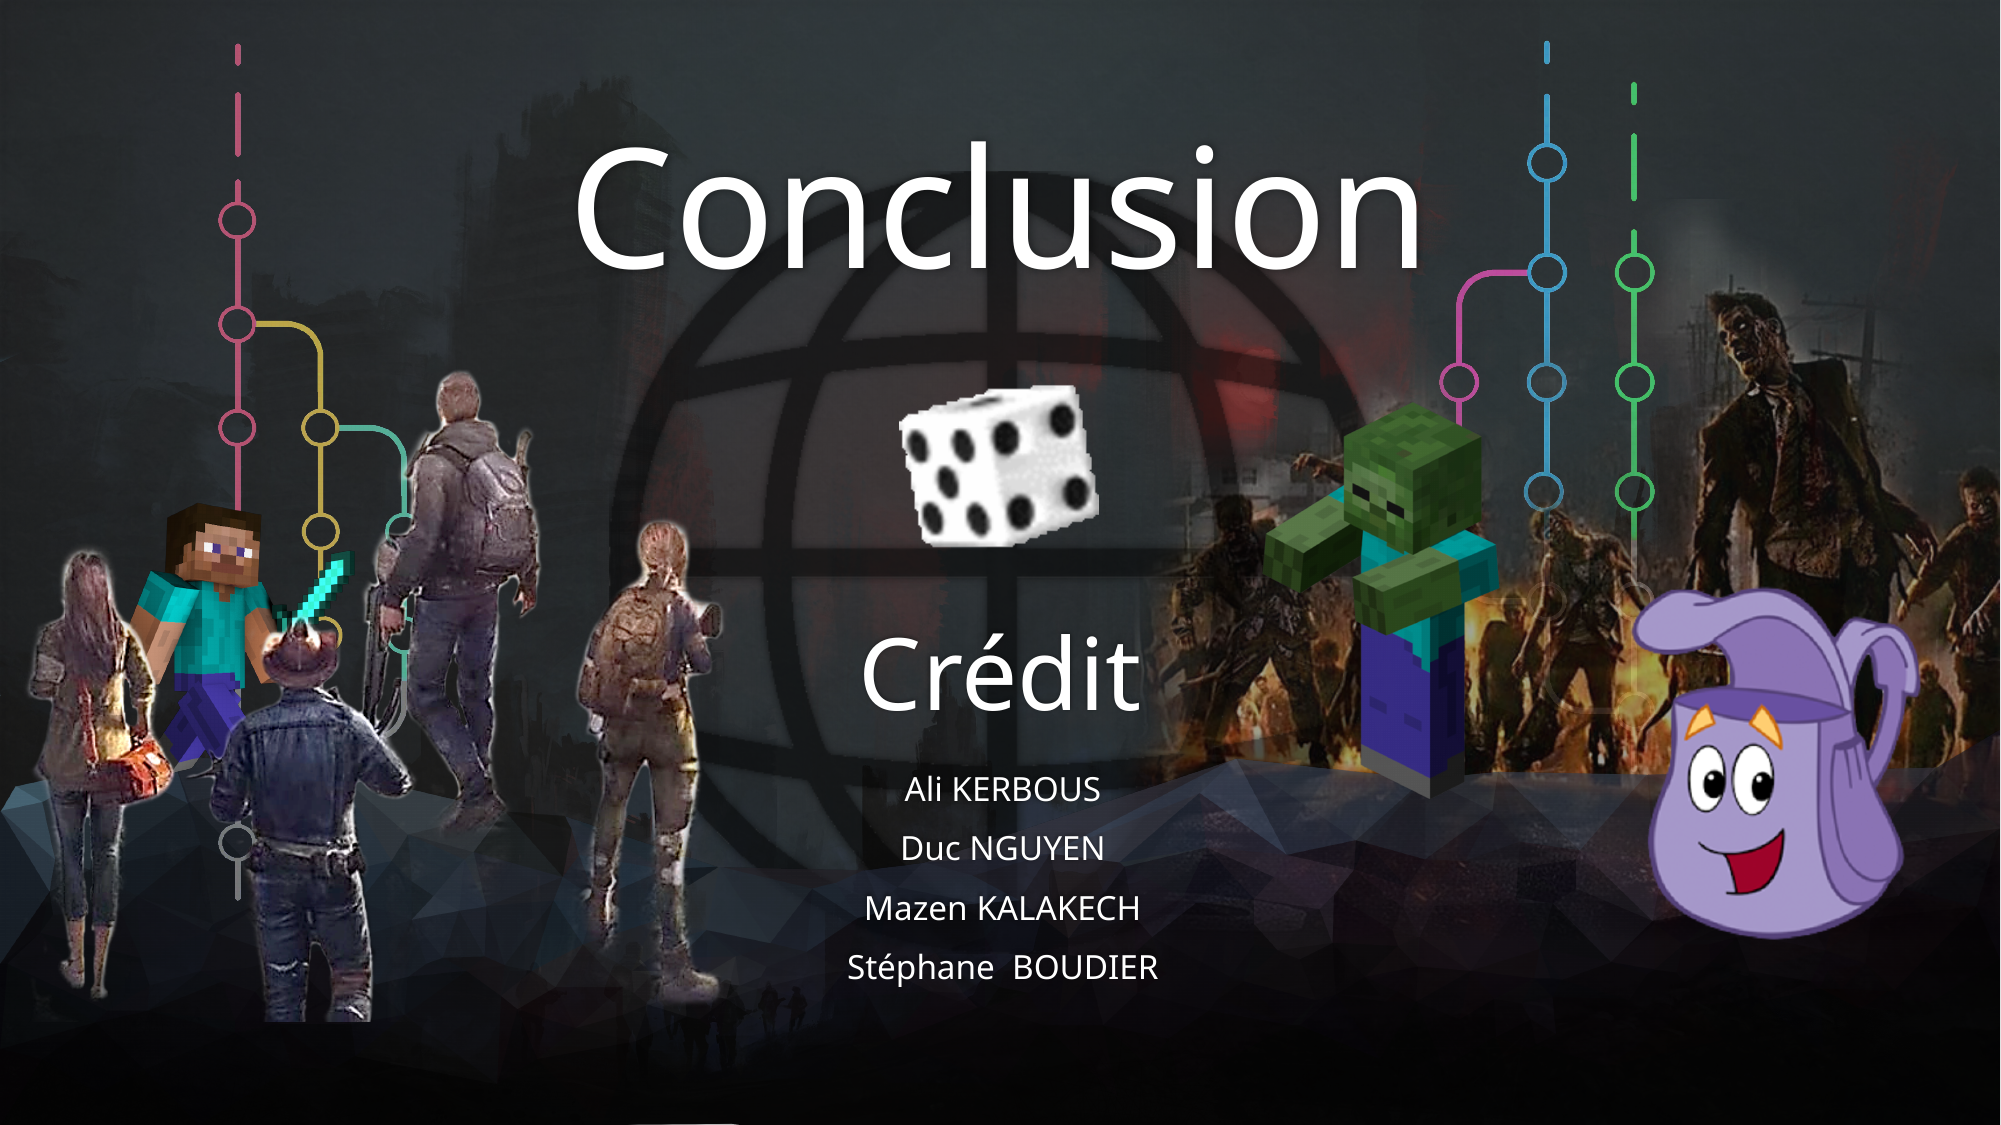

Conclusion
Crédit
# Ali KERBOUS
Duc NGUYEN
Mazen KALAKECH
Stéphane  BOUDIER